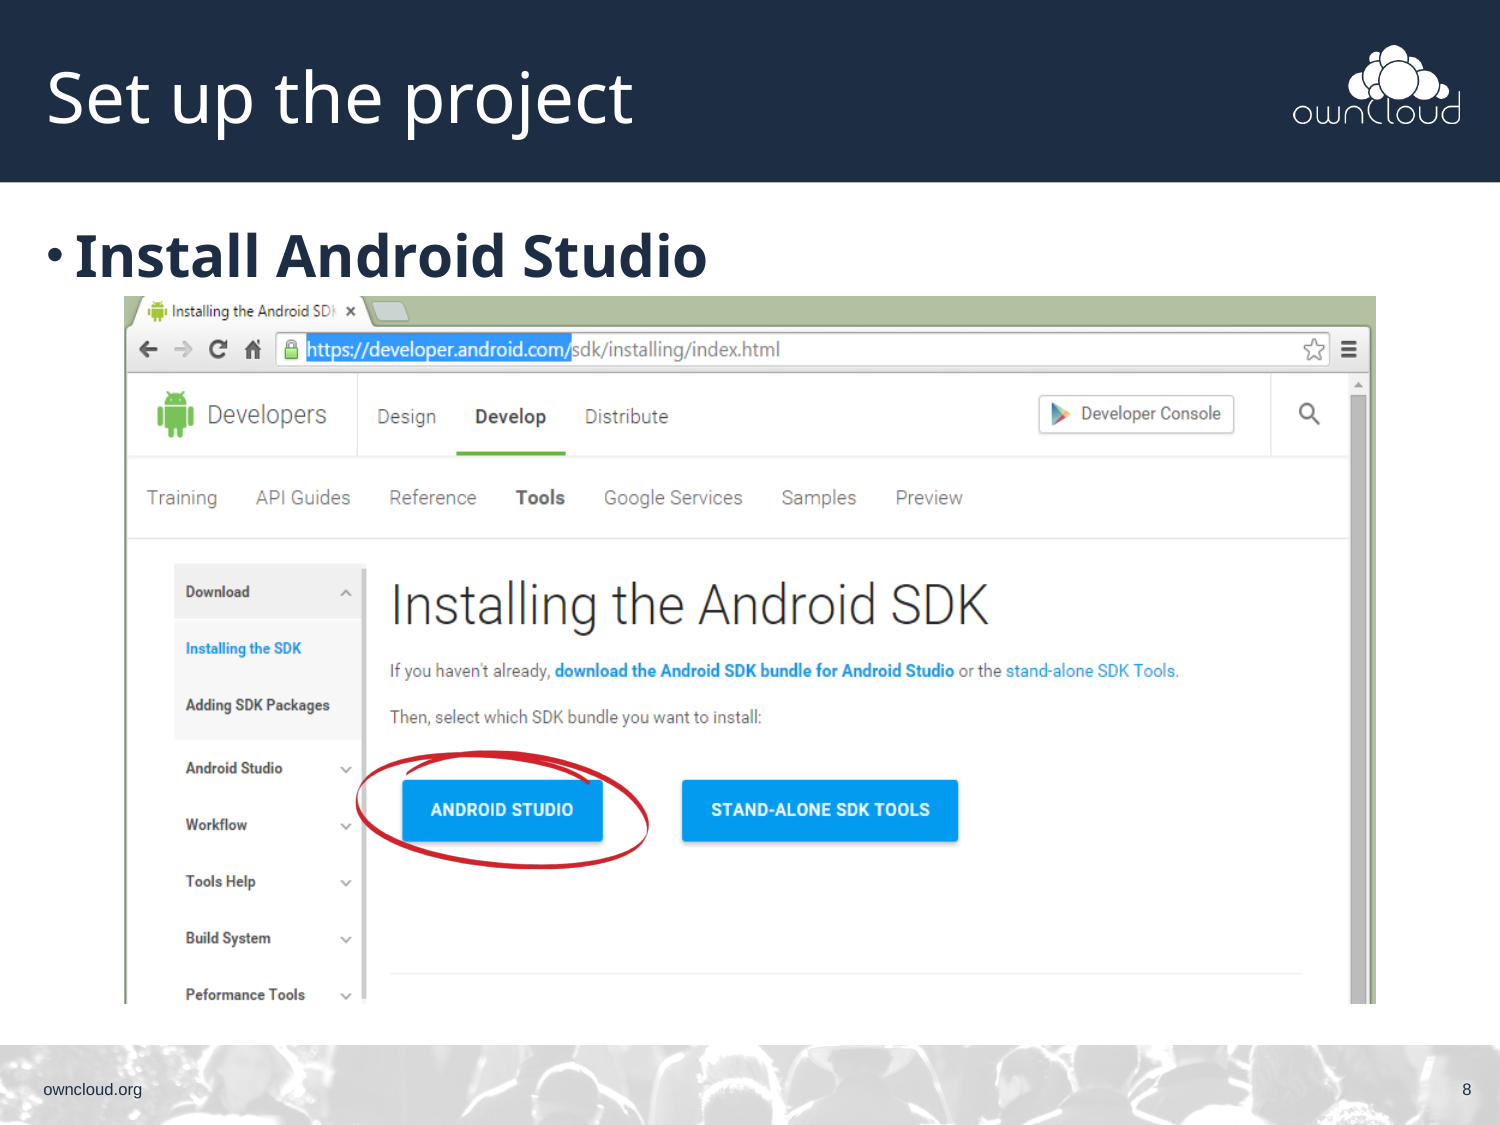

# Set up the project
Install Android Studio